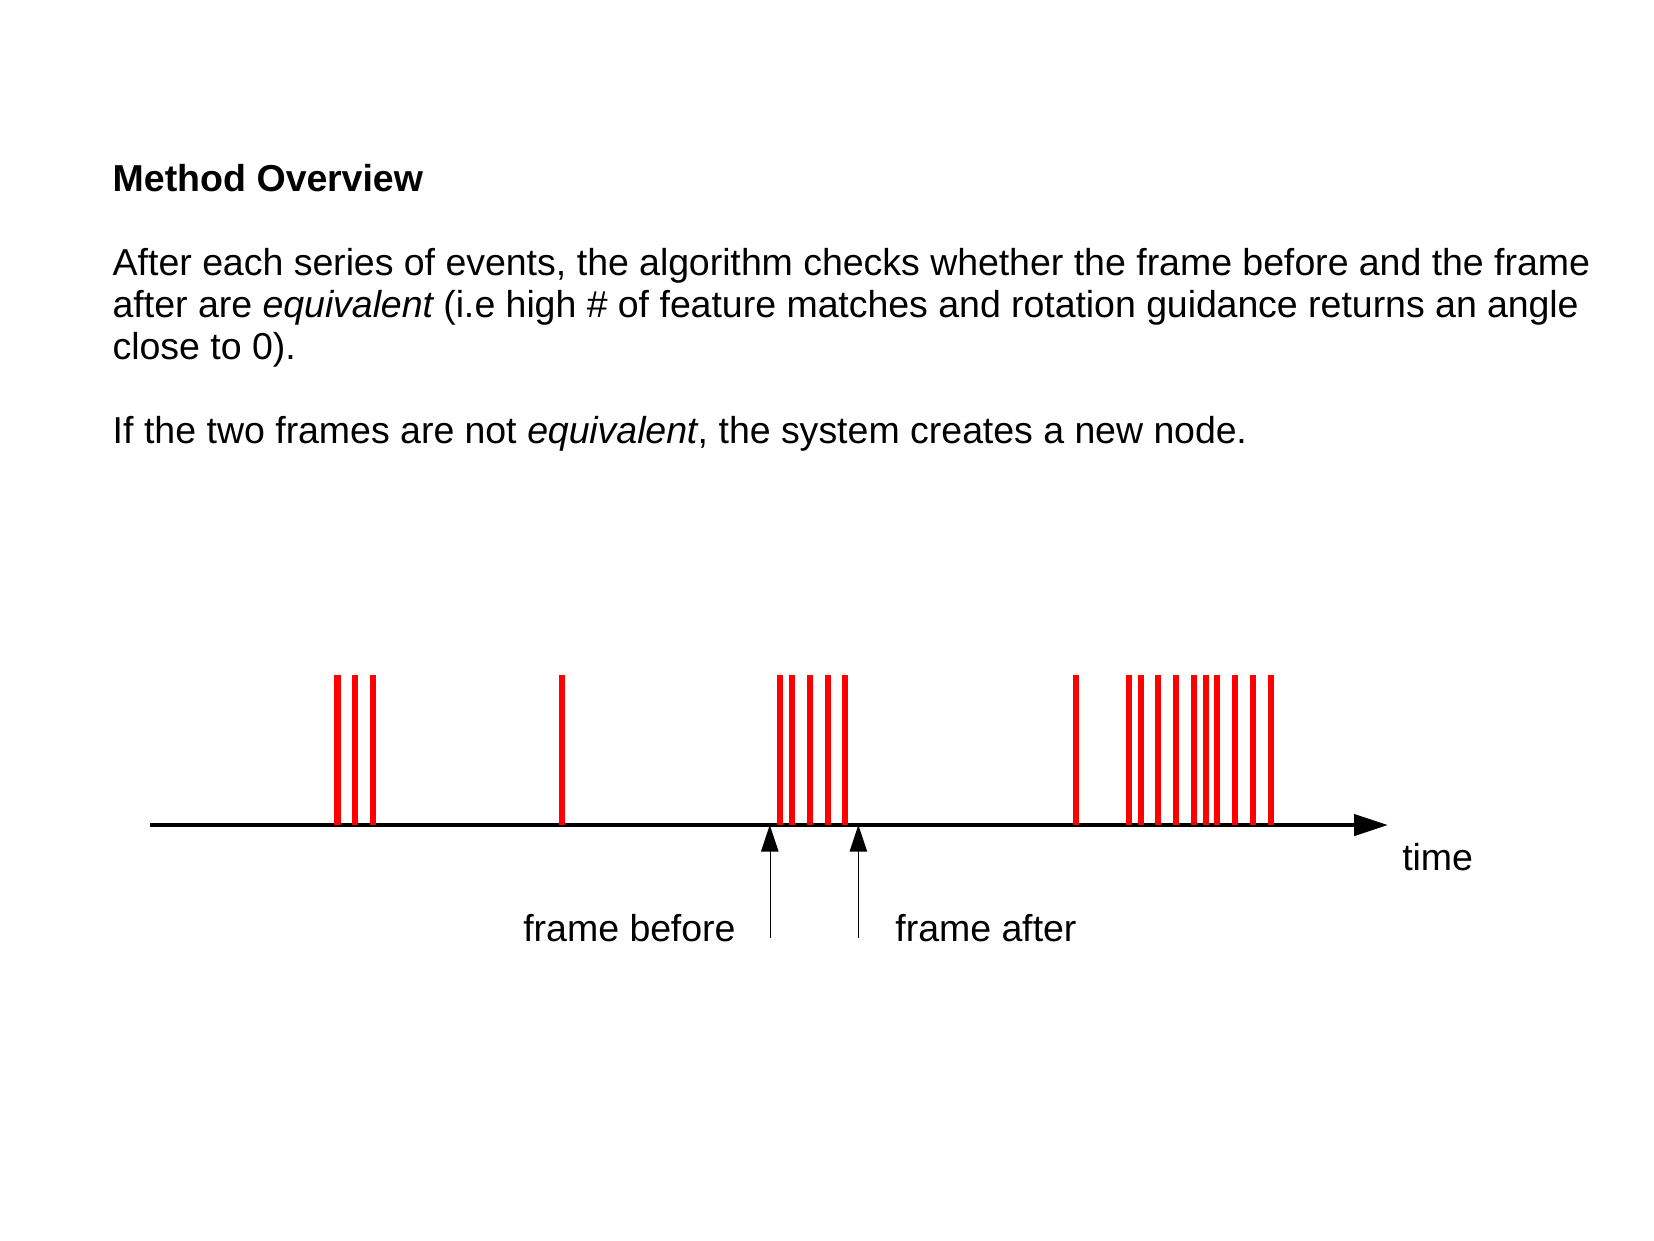

Method Overview
After each series of events, the algorithm checks whether the frame before and the frame after are equivalent (i.e high # of feature matches and rotation guidance returns an angle close to 0).
If the two frames are not equivalent, the system creates a new node.
time
frame before
frame after